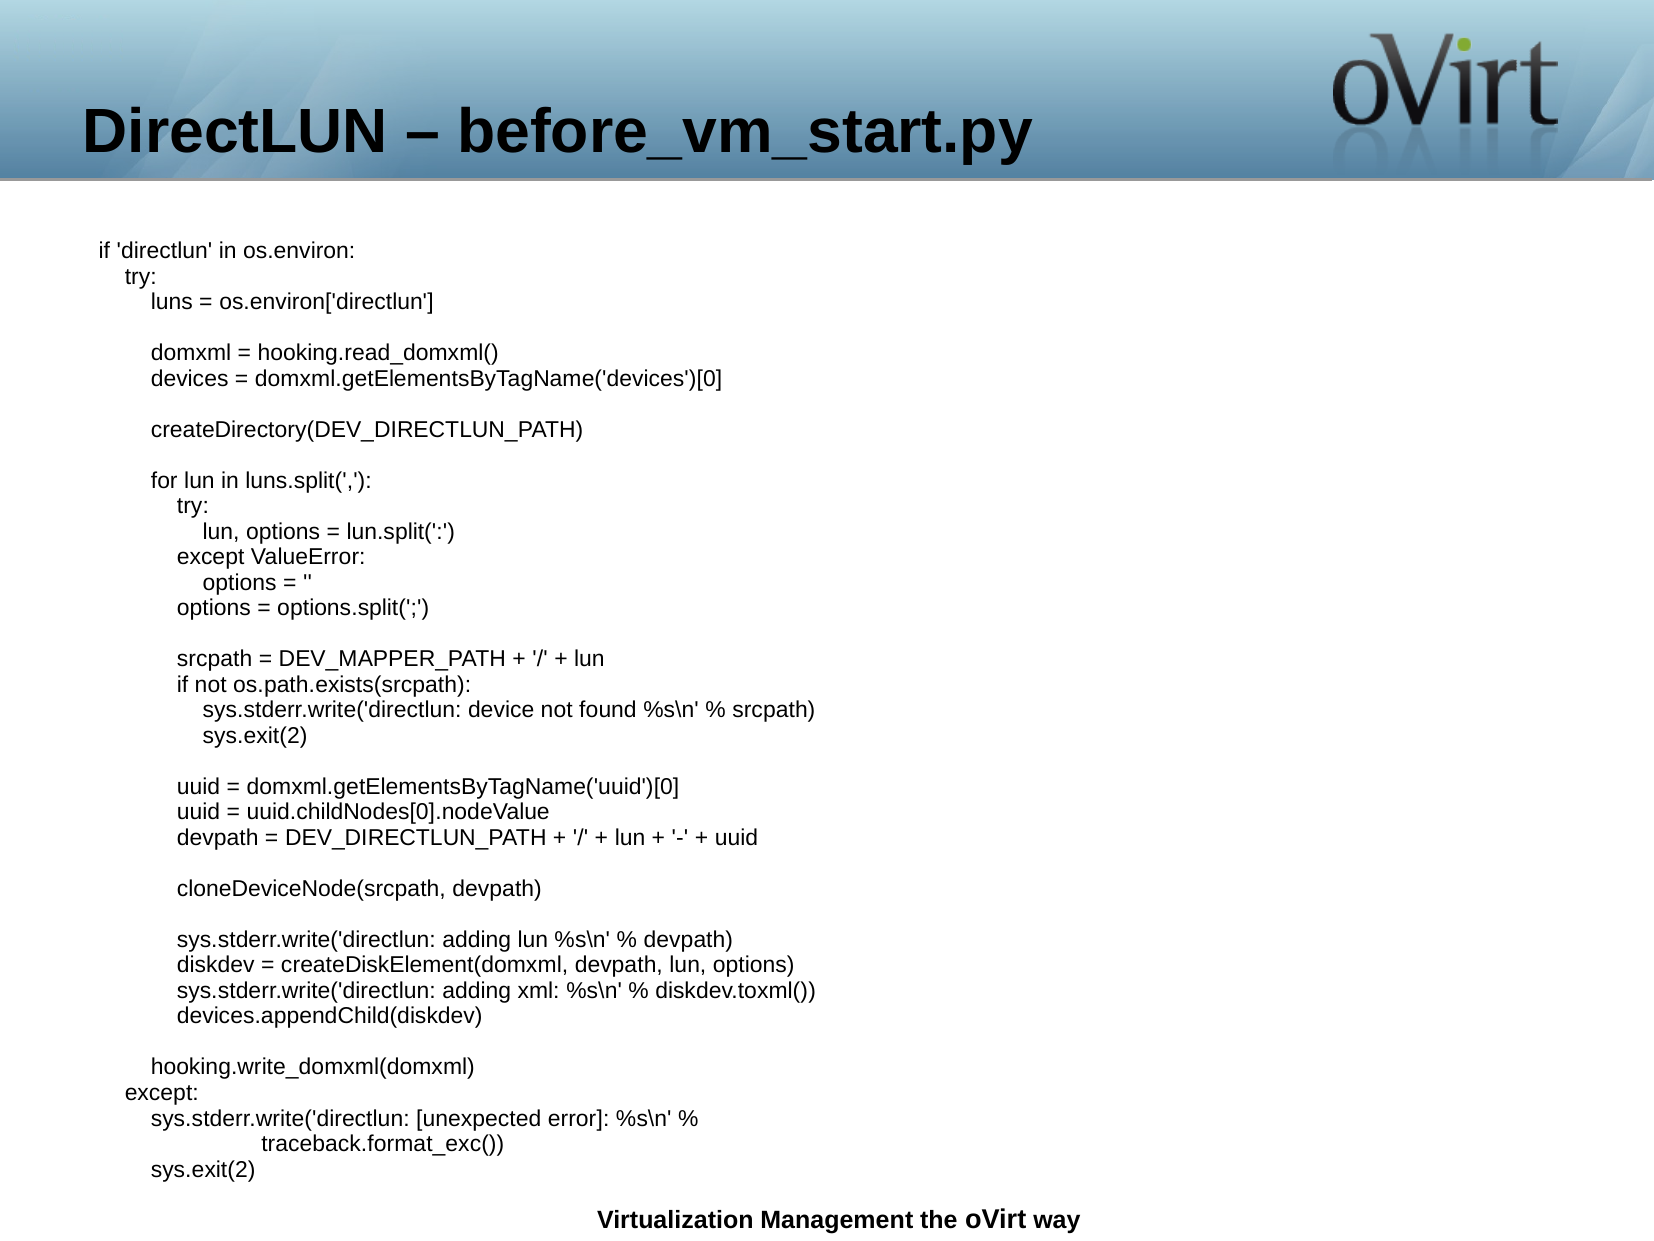

# DirectLUN – before_vm_start.py
if 'directlun' in os.environ:
 try:
 luns = os.environ['directlun']
 domxml = hooking.read_domxml()
 devices = domxml.getElementsByTagName('devices')[0]
 createDirectory(DEV_DIRECTLUN_PATH)
 for lun in luns.split(','):
 try:
 lun, options = lun.split(':')
 except ValueError:
 options = ''
 options = options.split(';')
 srcpath = DEV_MAPPER_PATH + '/' + lun
 if not os.path.exists(srcpath):
 sys.stderr.write('directlun: device not found %s\n' % srcpath)
 sys.exit(2)
 uuid = domxml.getElementsByTagName('uuid')[0]
 uuid = uuid.childNodes[0].nodeValue
 devpath = DEV_DIRECTLUN_PATH + '/' + lun + '-' + uuid
 cloneDeviceNode(srcpath, devpath)
 sys.stderr.write('directlun: adding lun %s\n' % devpath)
 diskdev = createDiskElement(domxml, devpath, lun, options)
 sys.stderr.write('directlun: adding xml: %s\n' % diskdev.toxml())
 devices.appendChild(diskdev)
 hooking.write_domxml(domxml)
 except:
 sys.stderr.write('directlun: [unexpected error]: %s\n' %
 traceback.format_exc())
 sys.exit(2)